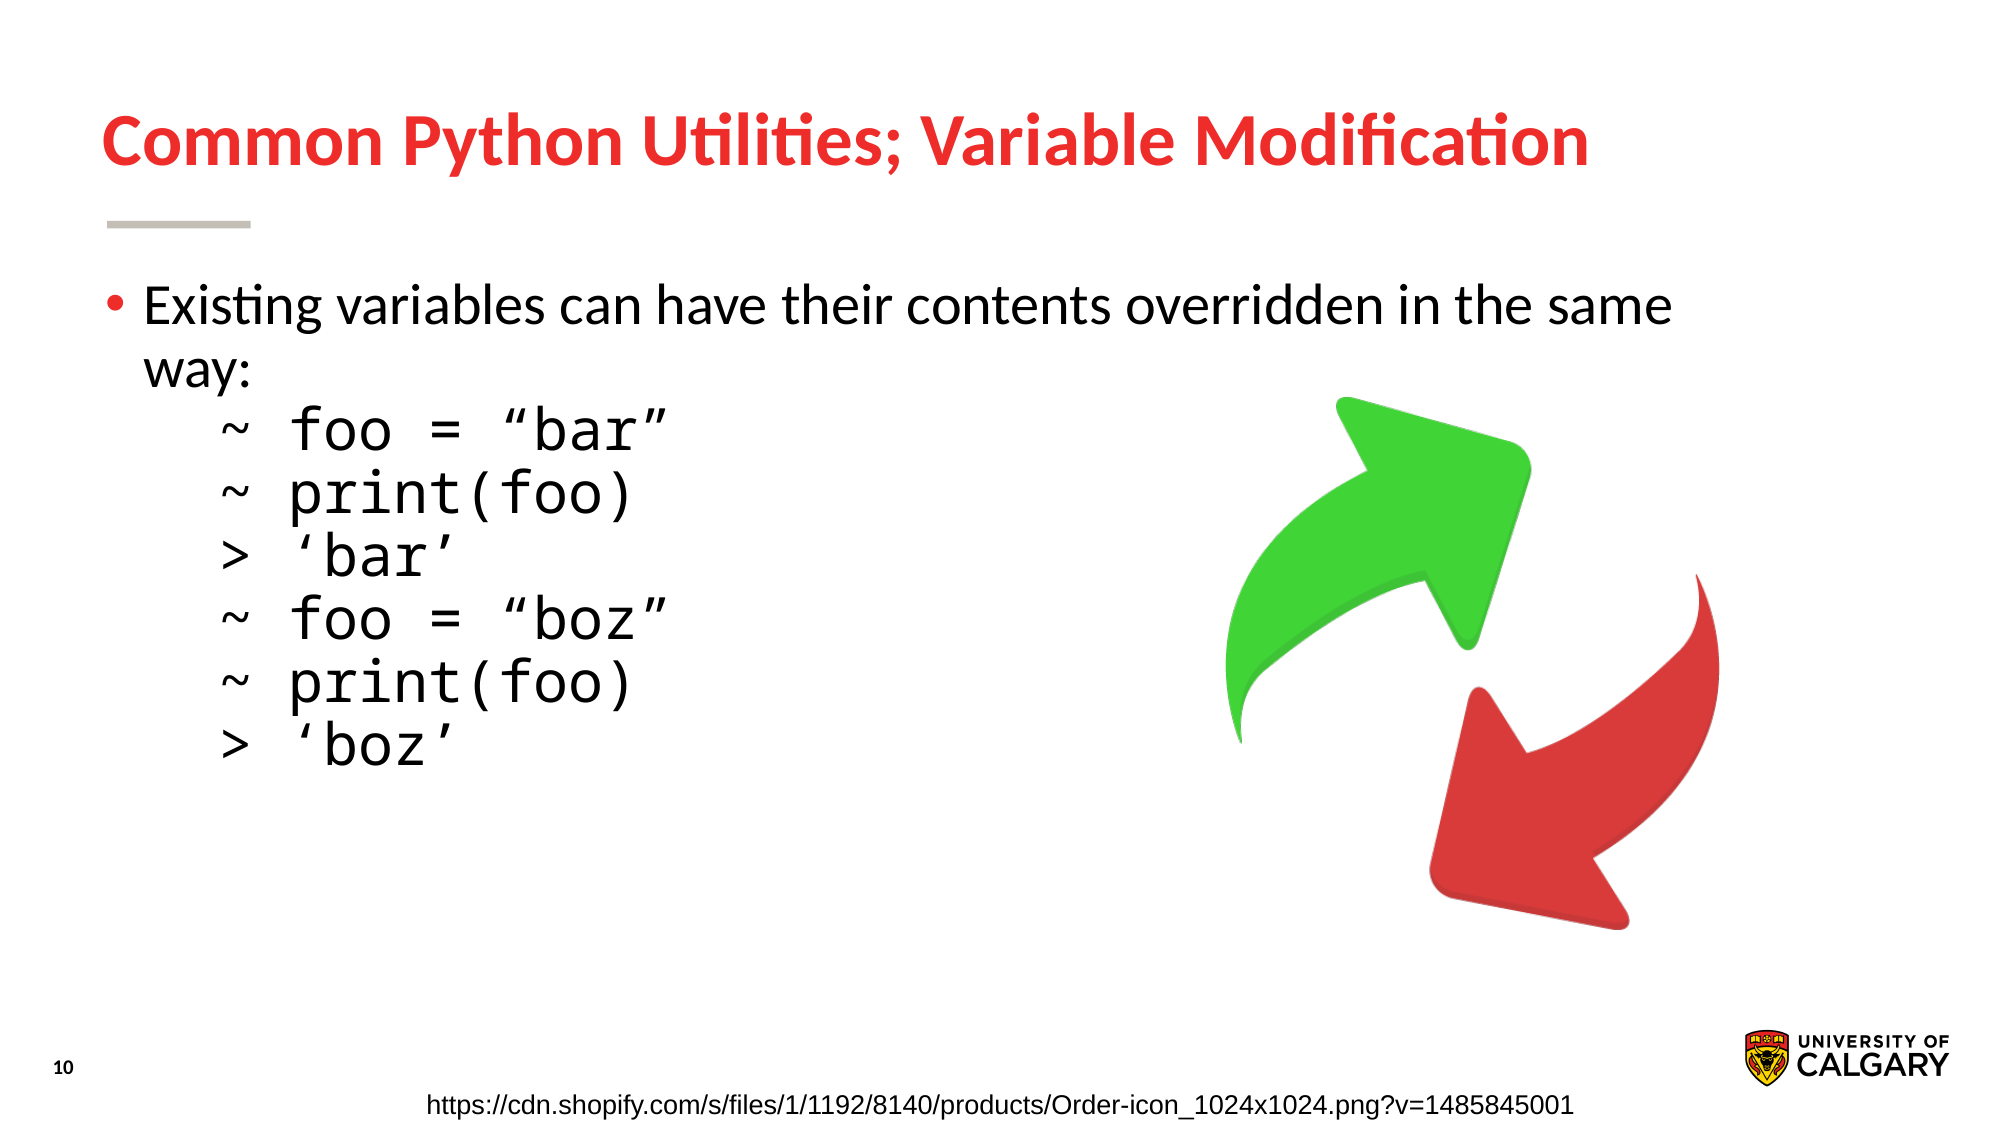

# Common Python Utilities; Variable Modification
Existing variables can have their contents overridden in the same way:
	~ foo = “bar”
	~ print(foo)
	> ‘bar’
	~ foo = “boz”
	~ print(foo)
	> ‘boz’
https://cdn.shopify.com/s/files/1/1192/8140/products/Order-icon_1024x1024.png?v=1485845001